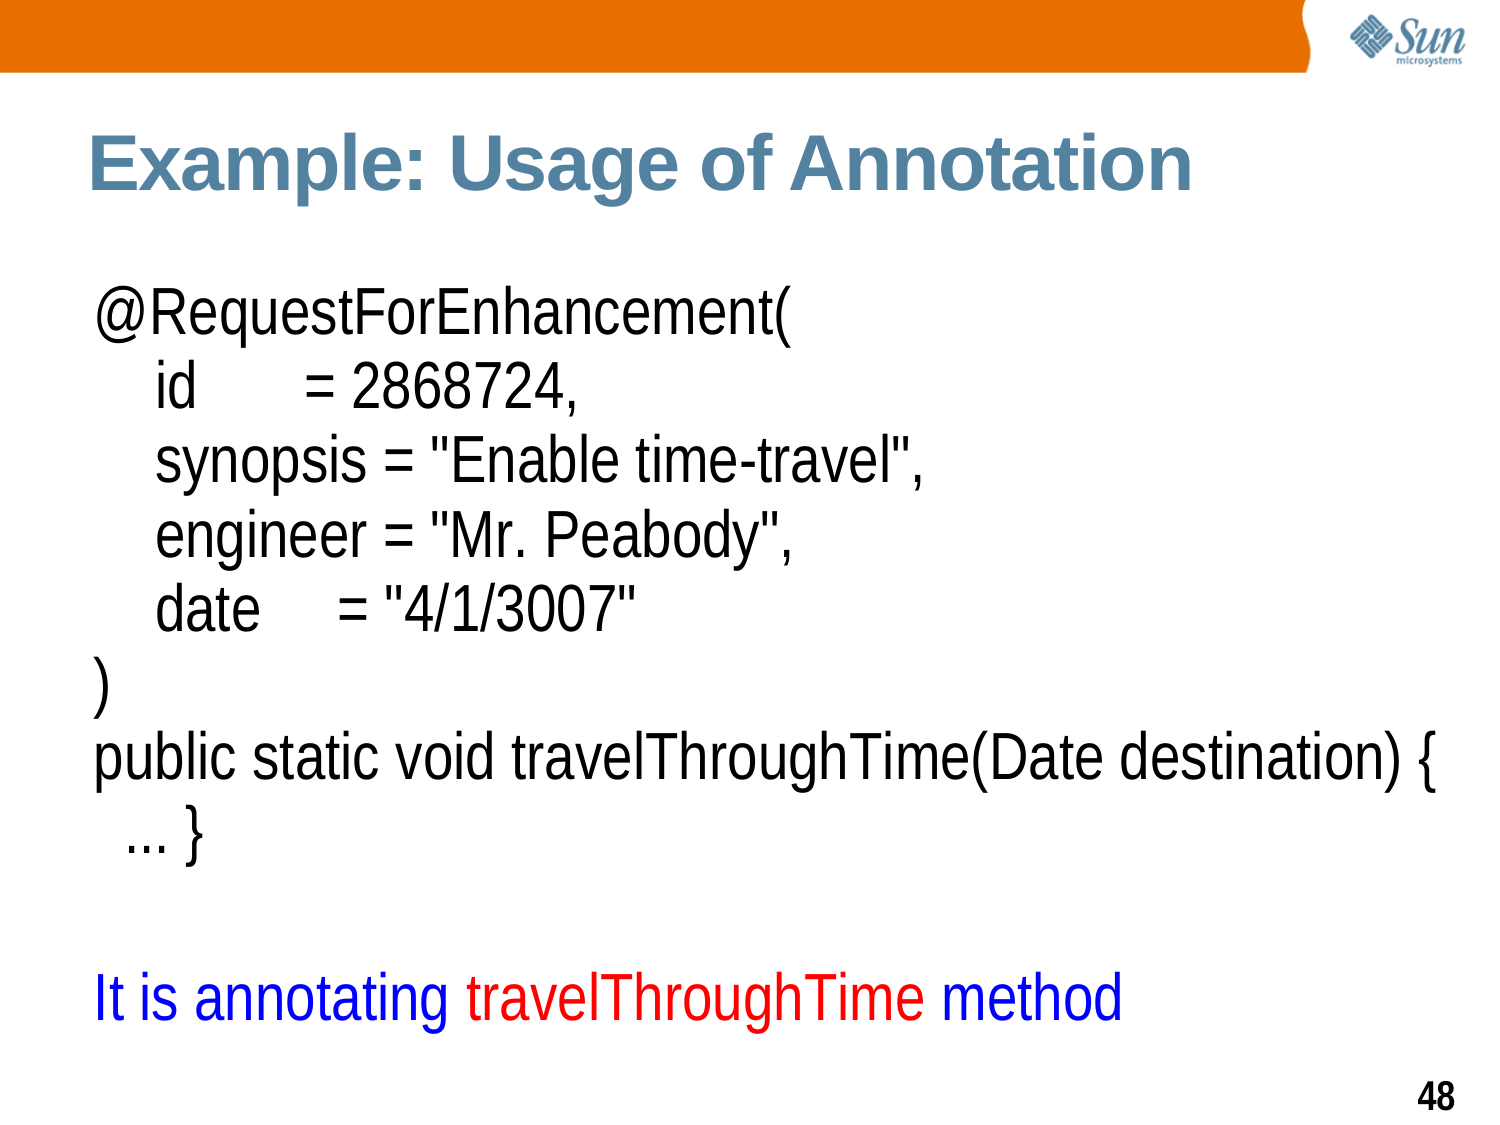

# Example: Usage of Annotation
@RequestForEnhancement(
 id = 2868724,
 synopsis = "Enable time-travel",
 engineer = "Mr. Peabody",
 date = "4/1/3007"
)
public static void travelThroughTime(Date destination) {
 ... }
It is annotating travelThroughTime method